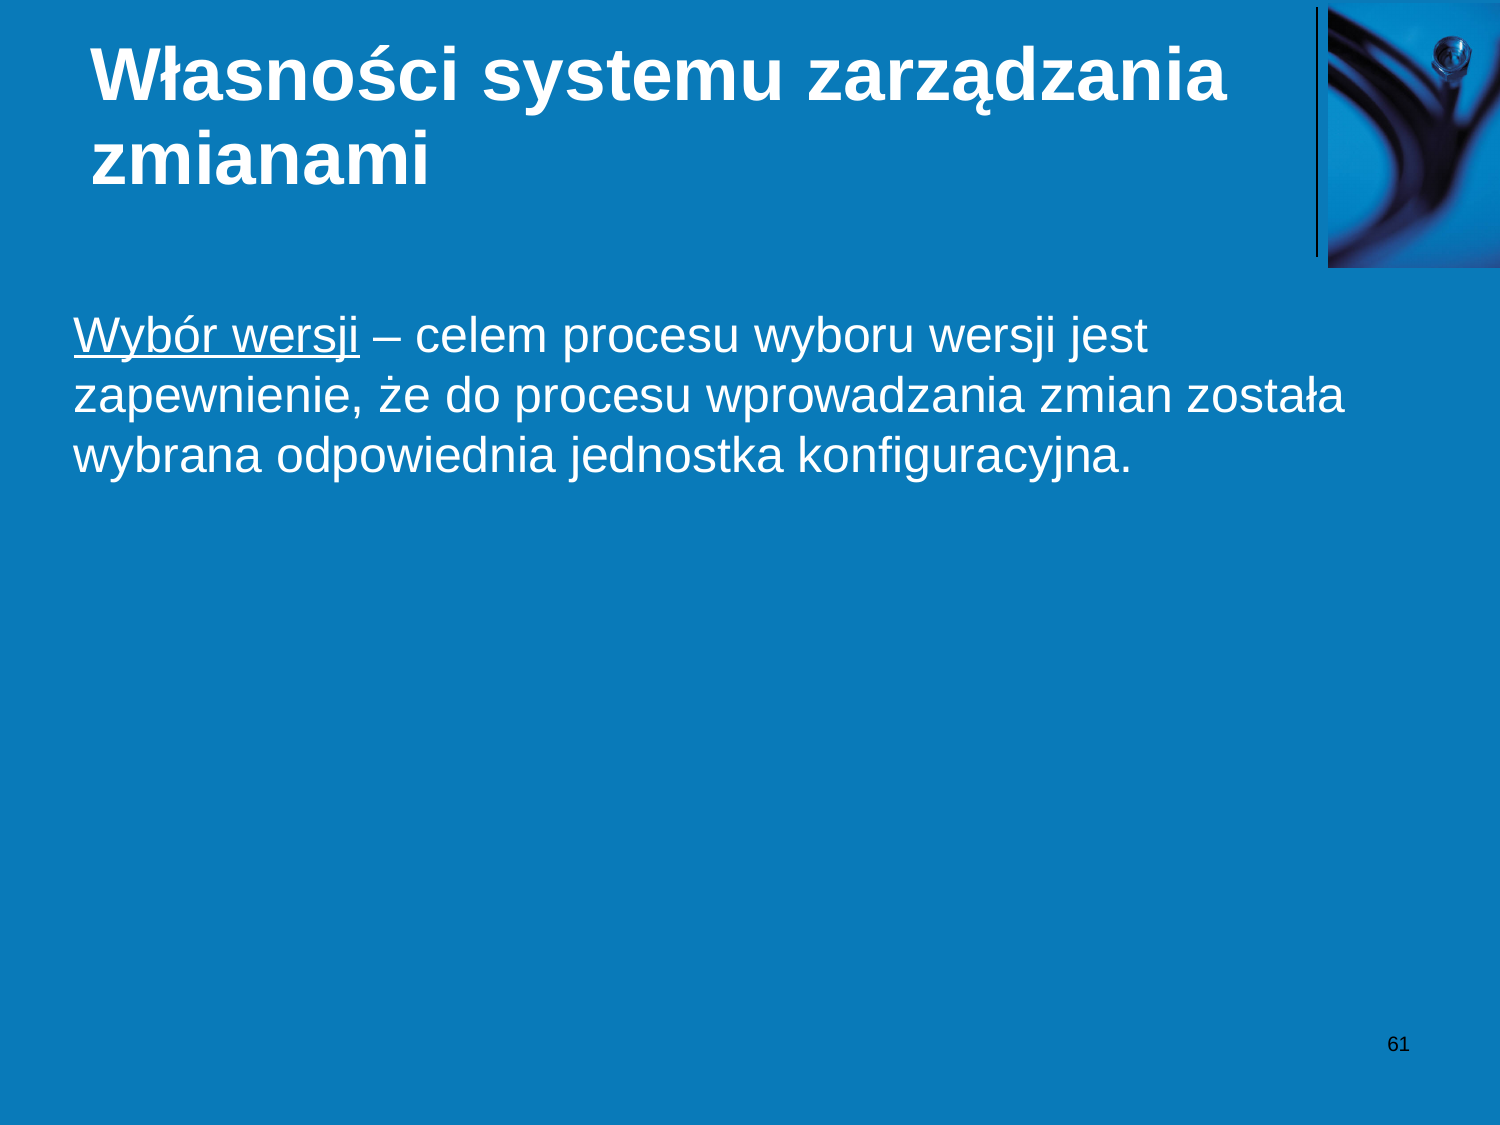

# Własności systemu zarządzania zmianami
Wybór wersji – celem procesu wyboru wersji jest zapewnienie, że do procesu wprowadzania zmian została wybrana odpowiednia jednostka konfiguracyjna.
61